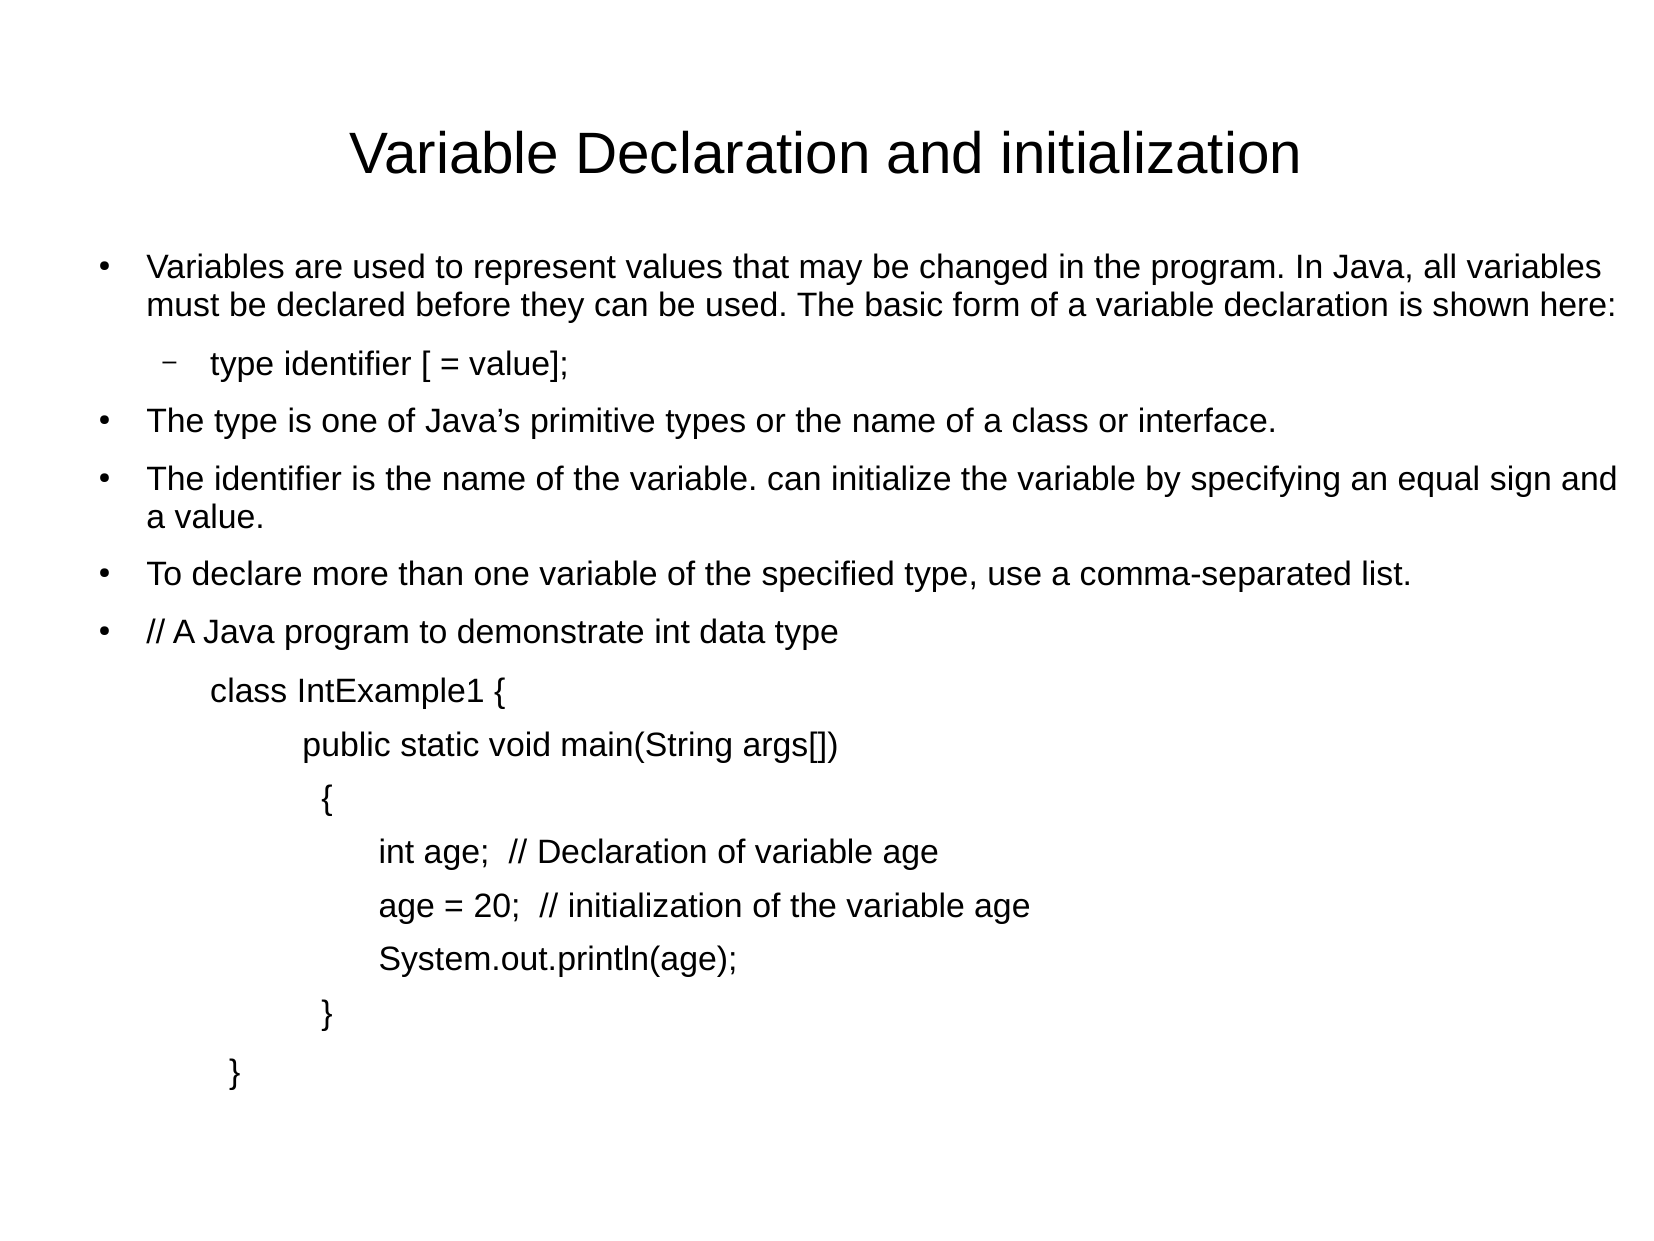

# Variable Declaration and initialization
Variables are used to represent values that may be changed in the program. In Java, all variables must be declared before they can be used. The basic form of a variable declaration is shown here:
type identifier [ = value];
The type is one of Java’s primitive types or the name of a class or interface.
The identifier is the name of the variable. can initialize the variable by specifying an equal sign and a value.
To declare more than one variable of the specified type, use a comma-separated list.
// A Java program to demonstrate int data type
class IntExample1 {
 public static void main(String args[])
 {
 int age; // Declaration of variable age
 age = 20; // initialization of the variable age
 System.out.println(age);
 }
 }